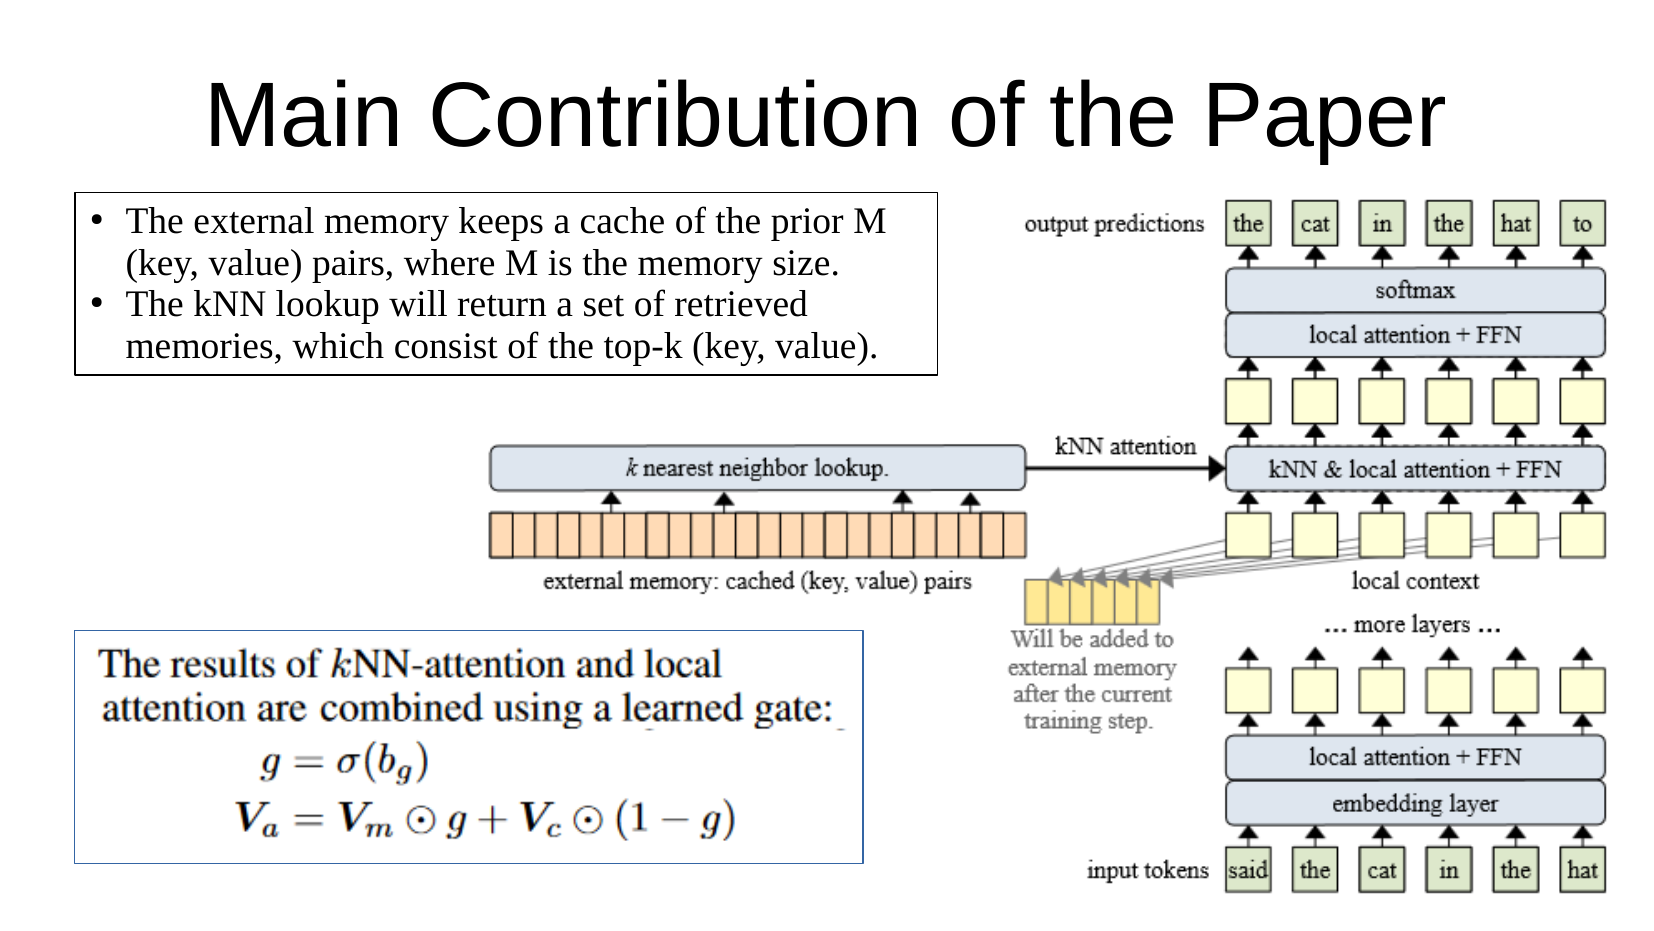

# Main Contribution of the Paper
The external memory keeps a cache of the prior M (key, value) pairs, where M is the memory size.
The kNN lookup will return a set of retrieved memories, which consist of the top-k (key, value).